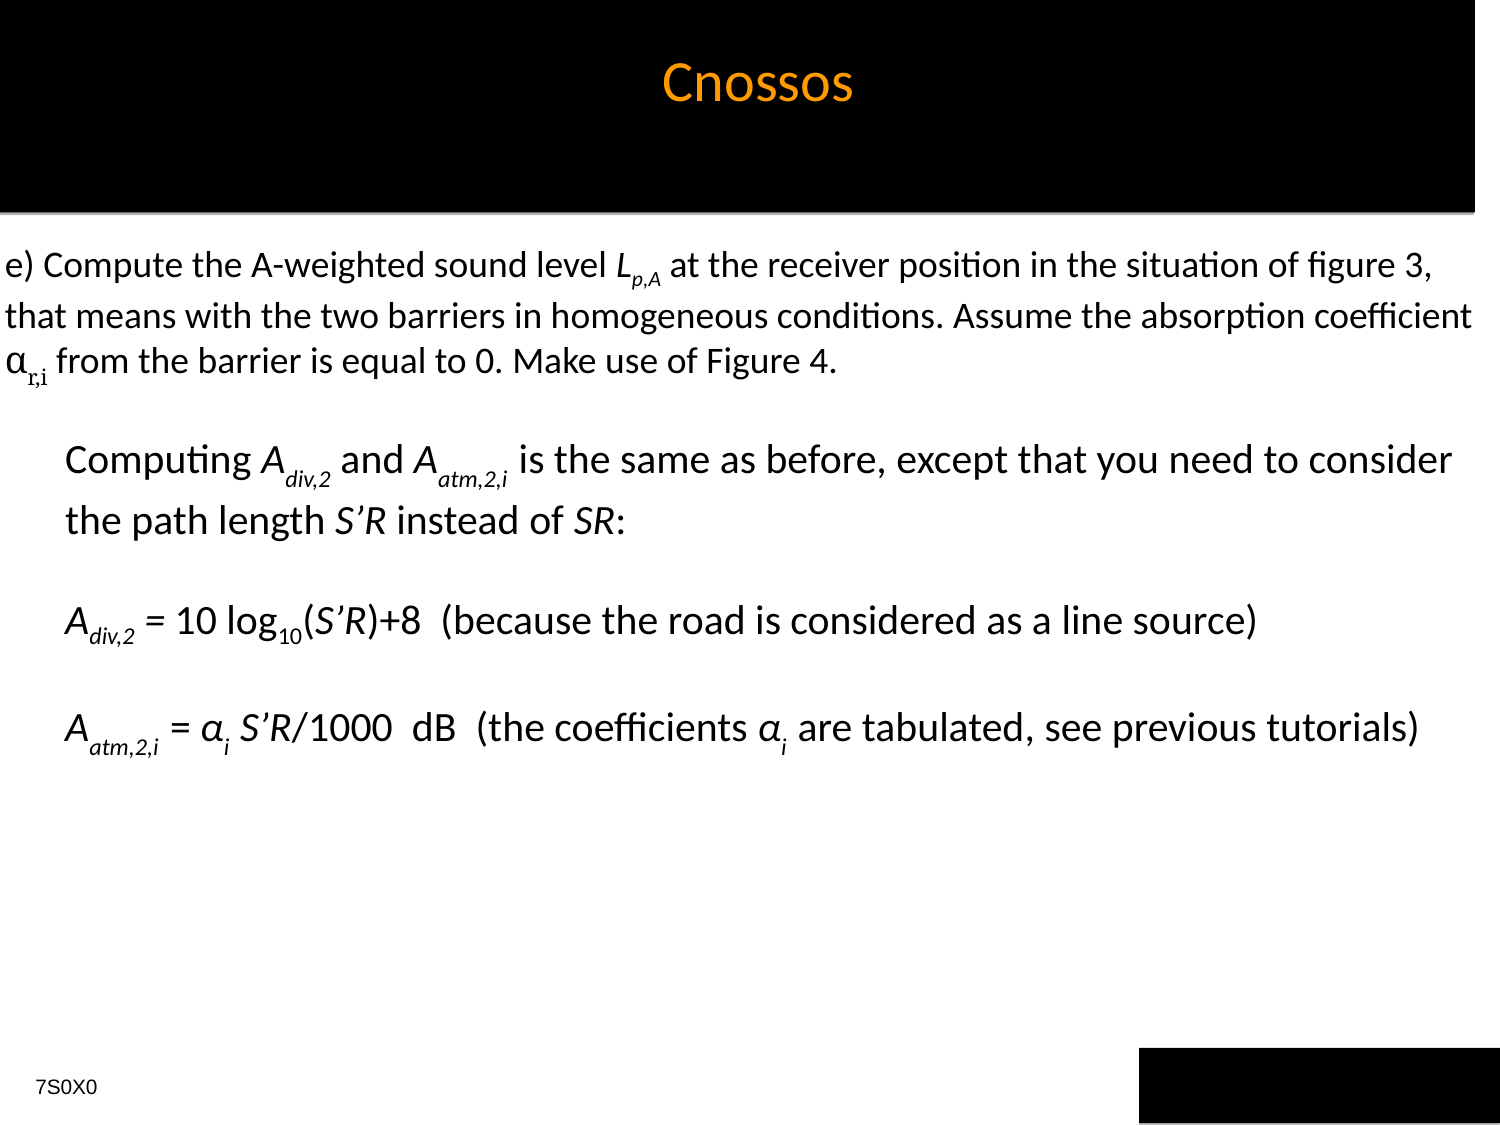

# Cnossos
e) Compute the A-weighted sound level Lp,A at the receiver position in the situation of figure 3, that means with the two barriers in homogeneous conditions. Assume the absorption coefficient αr,i from the barrier is equal to 0. Make use of Figure 4.
Computing Adiv,2 and Aatm,2,i is the same as before, except that you need to consider the path length S’R instead of SR:
Adiv,2 = 10 log10(S’R)+8 (because the road is considered as a line source)
Aatm,2,i = αi S’R/1000 dB (the coefficients αi are tabulated, see previous tutorials)
7S0X0
2017/02/09
PAGE